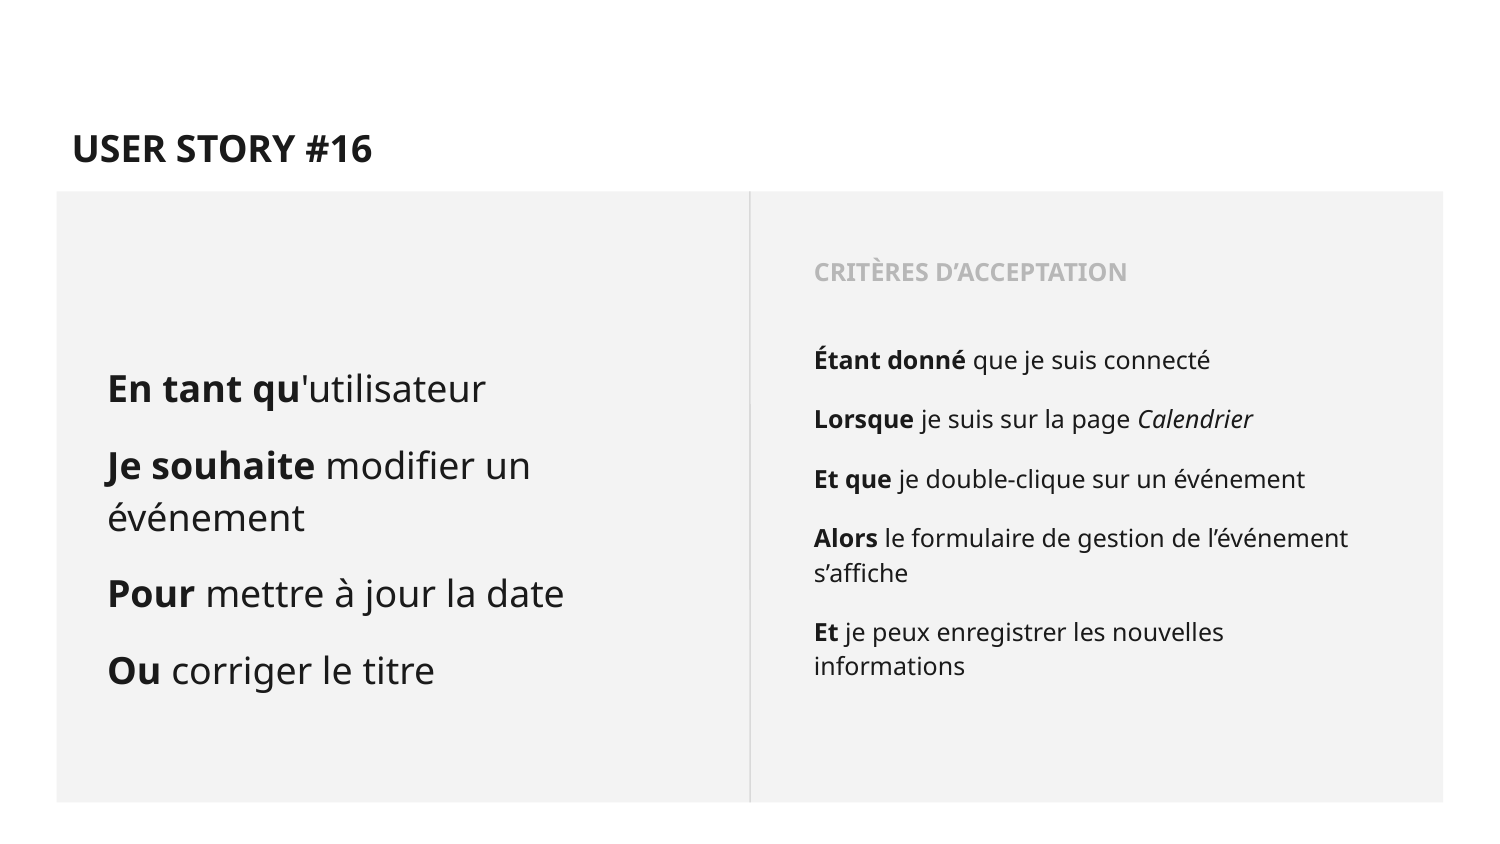

# USER STORY #16
CRITÈRES D’ACCEPTATION
Étant donné que je suis connecté
Lorsque je suis sur la page Calendrier
Et que je double-clique sur un événement
Alors le formulaire de gestion de l’événement s’affiche
Et je peux enregistrer les nouvelles informations
En tant qu'utilisateur
Je souhaite modifier un événement
Pour mettre à jour la date
Ou corriger le titre